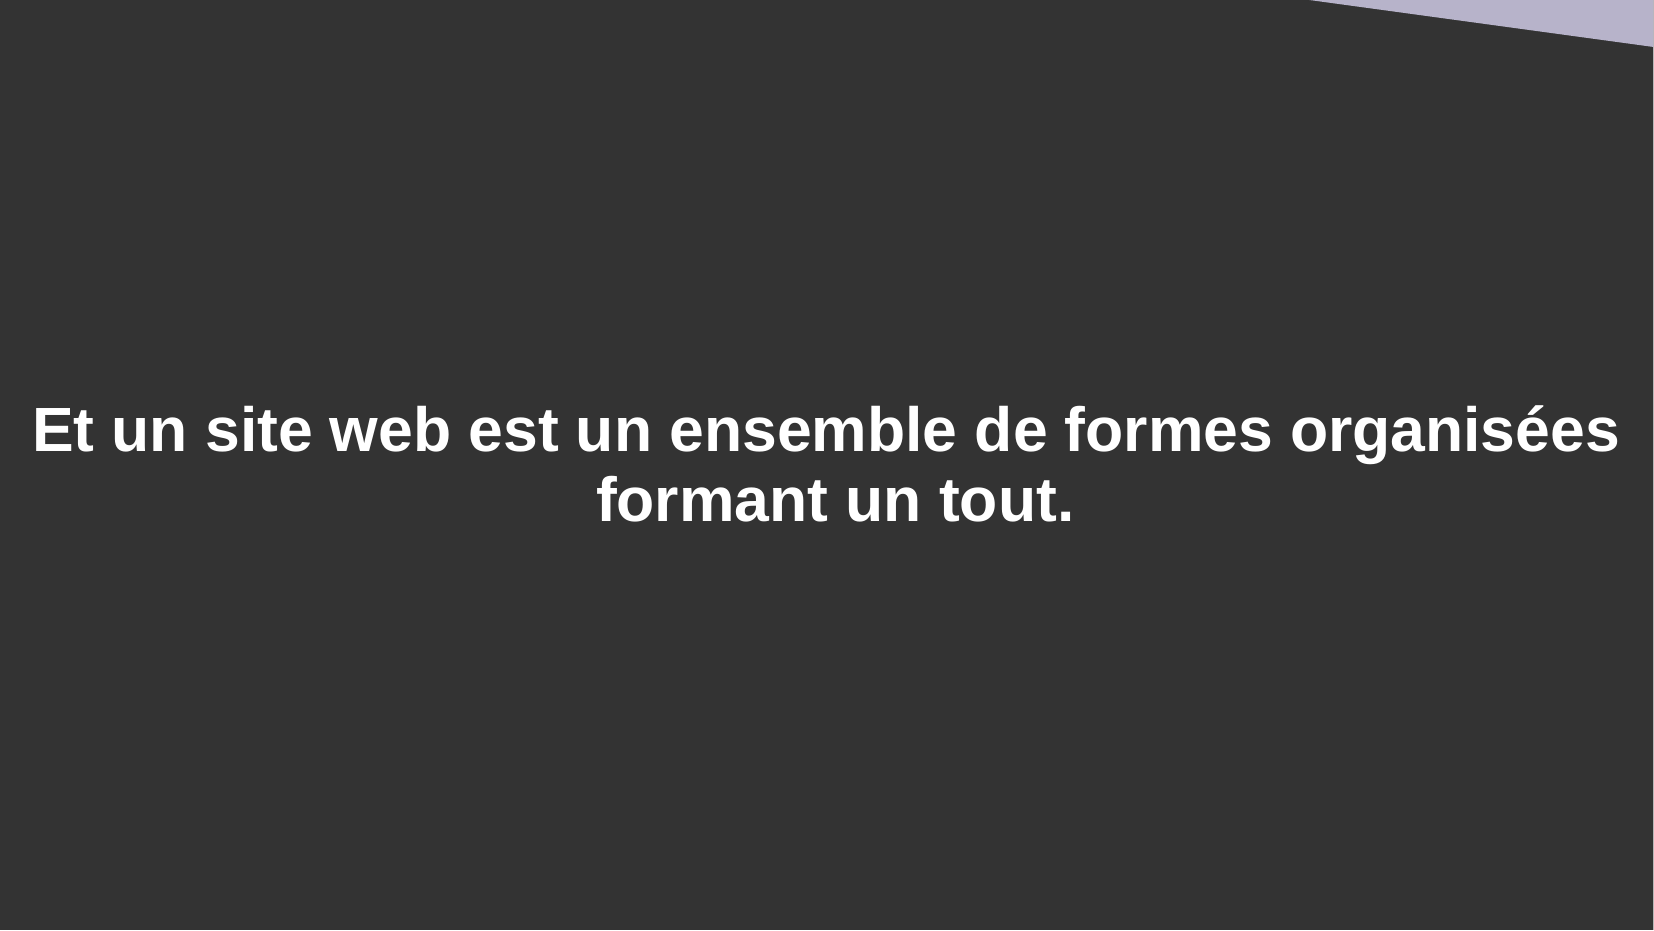

# Et un site web est un ensemble de formes organisées formant un tout.